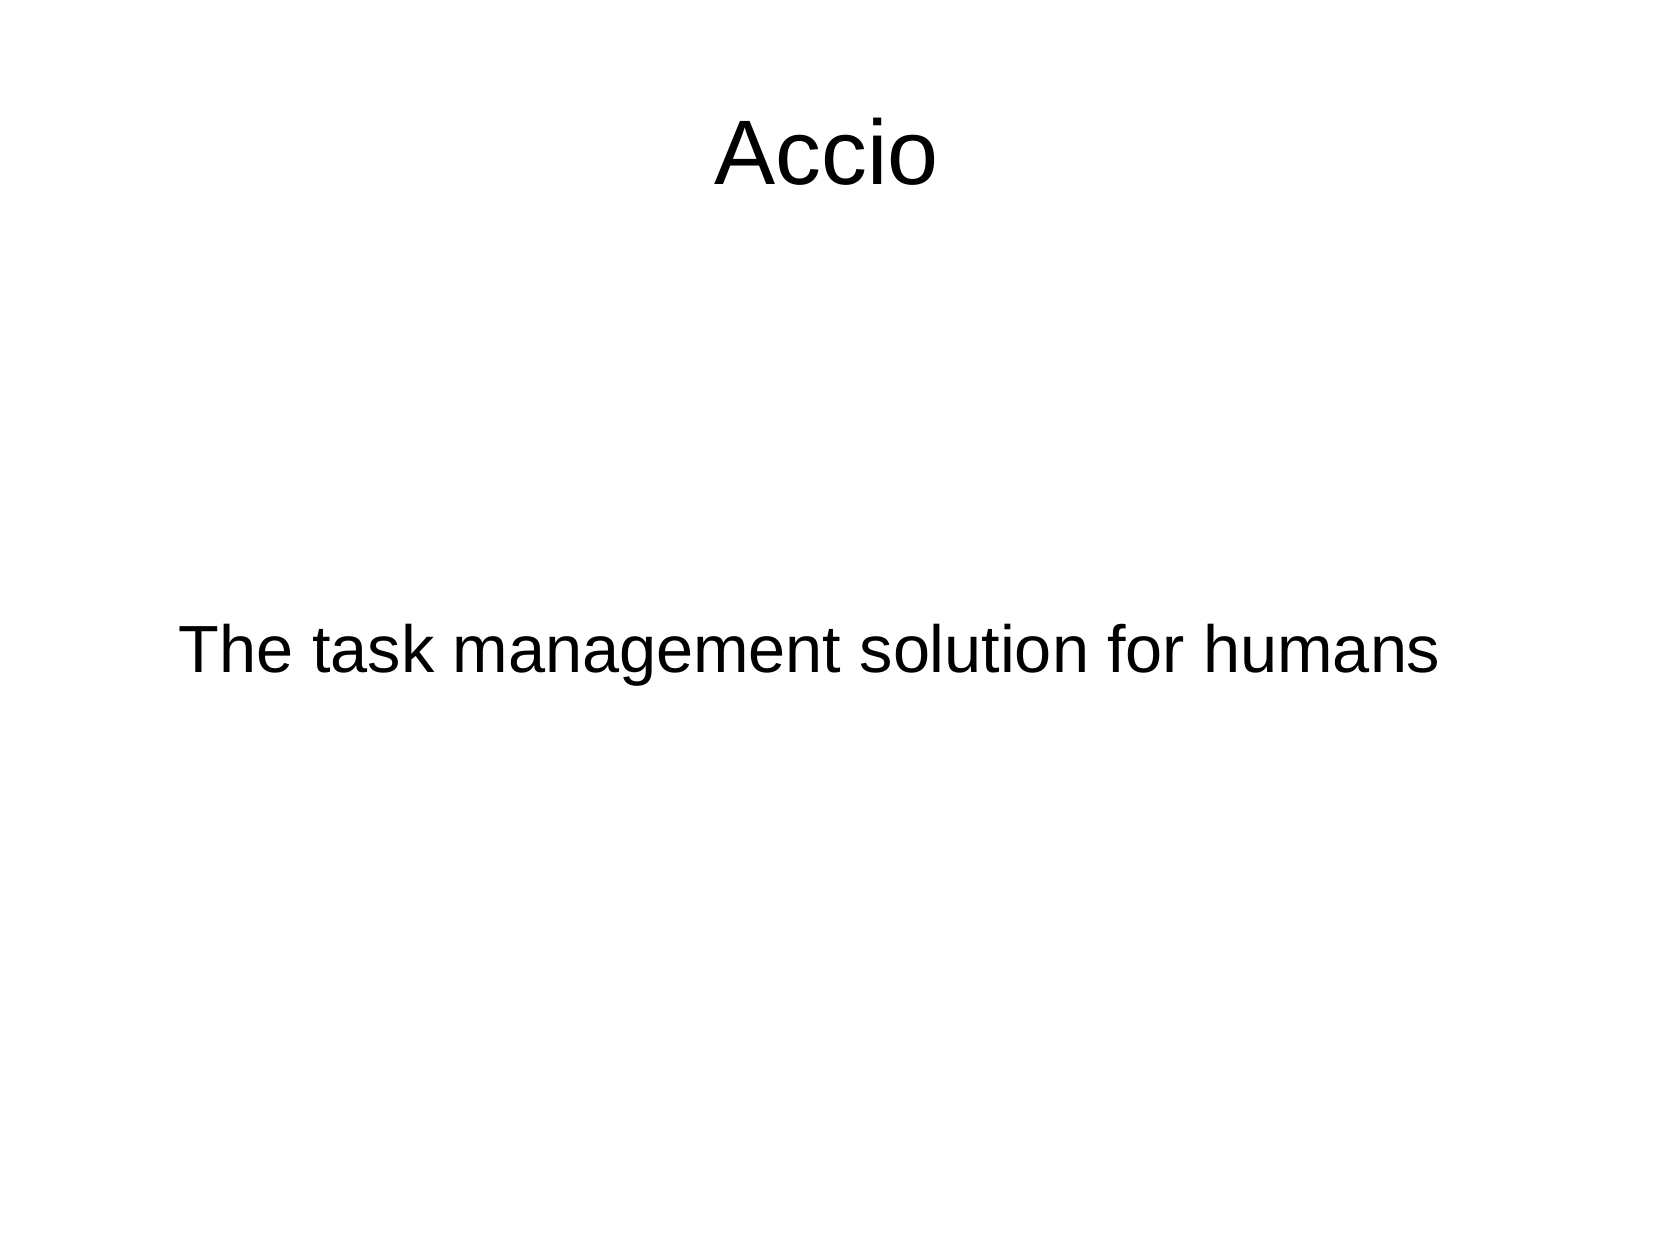

# Accio
The task management solution for humans